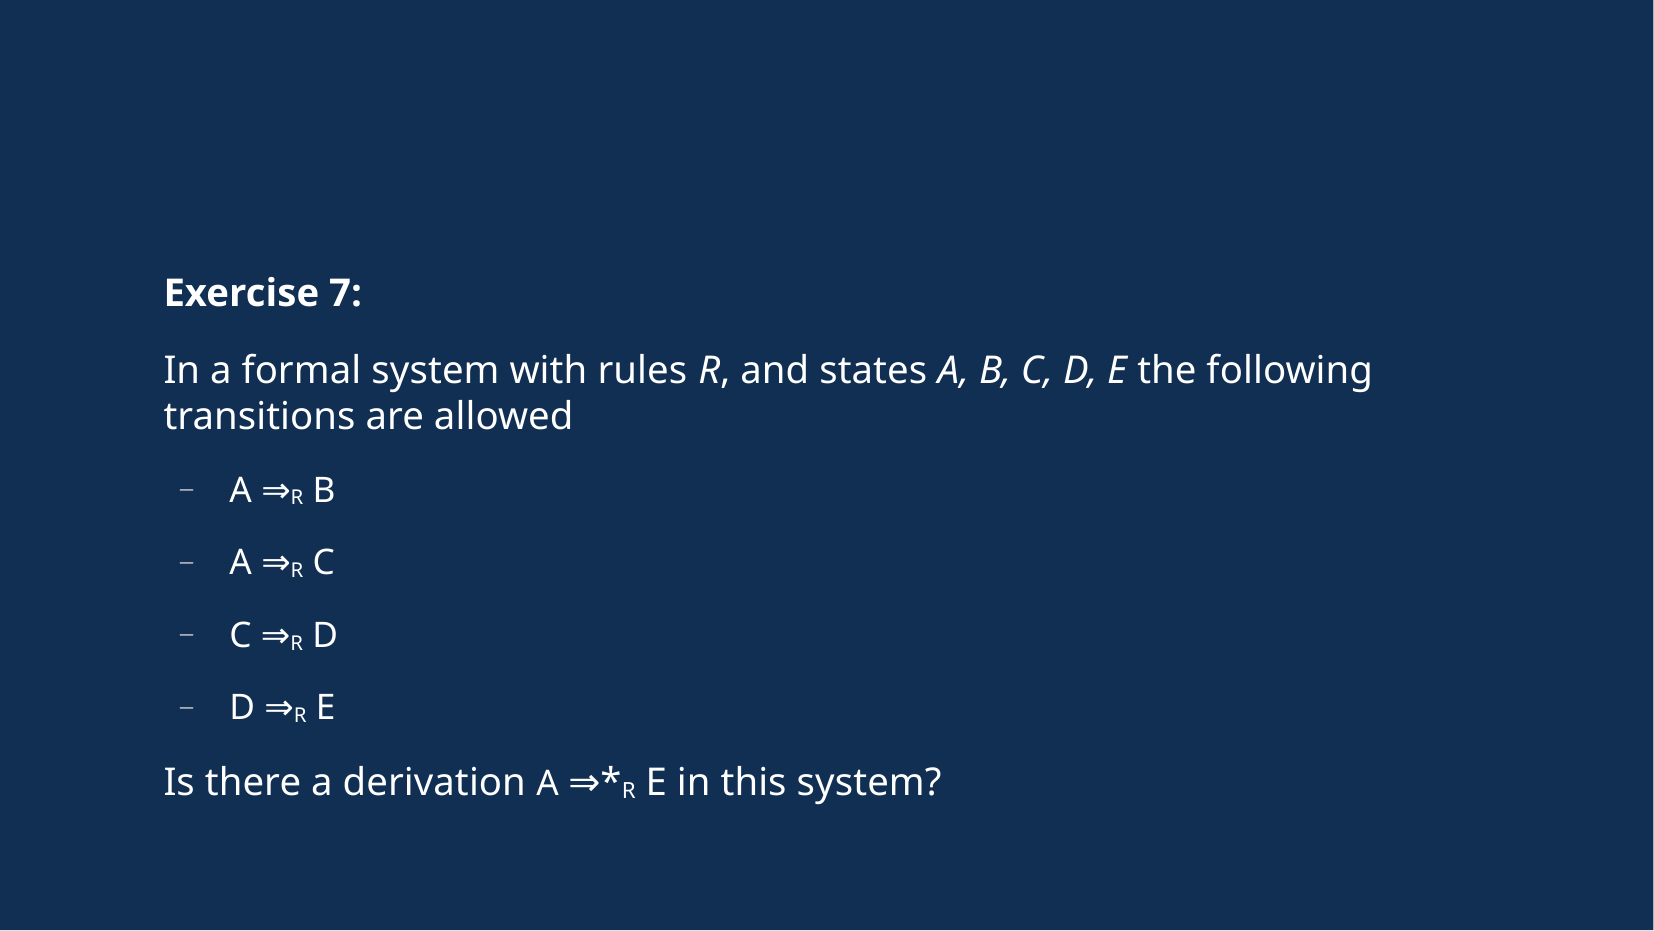

#
Exercise 7:
In a formal system with rules R, and states A, B, C, D, E the following transitions are allowed
A ⇒R B
A ⇒R C
C ⇒R D
D ⇒R E
Is there a derivation A ⇒*R E in this system?